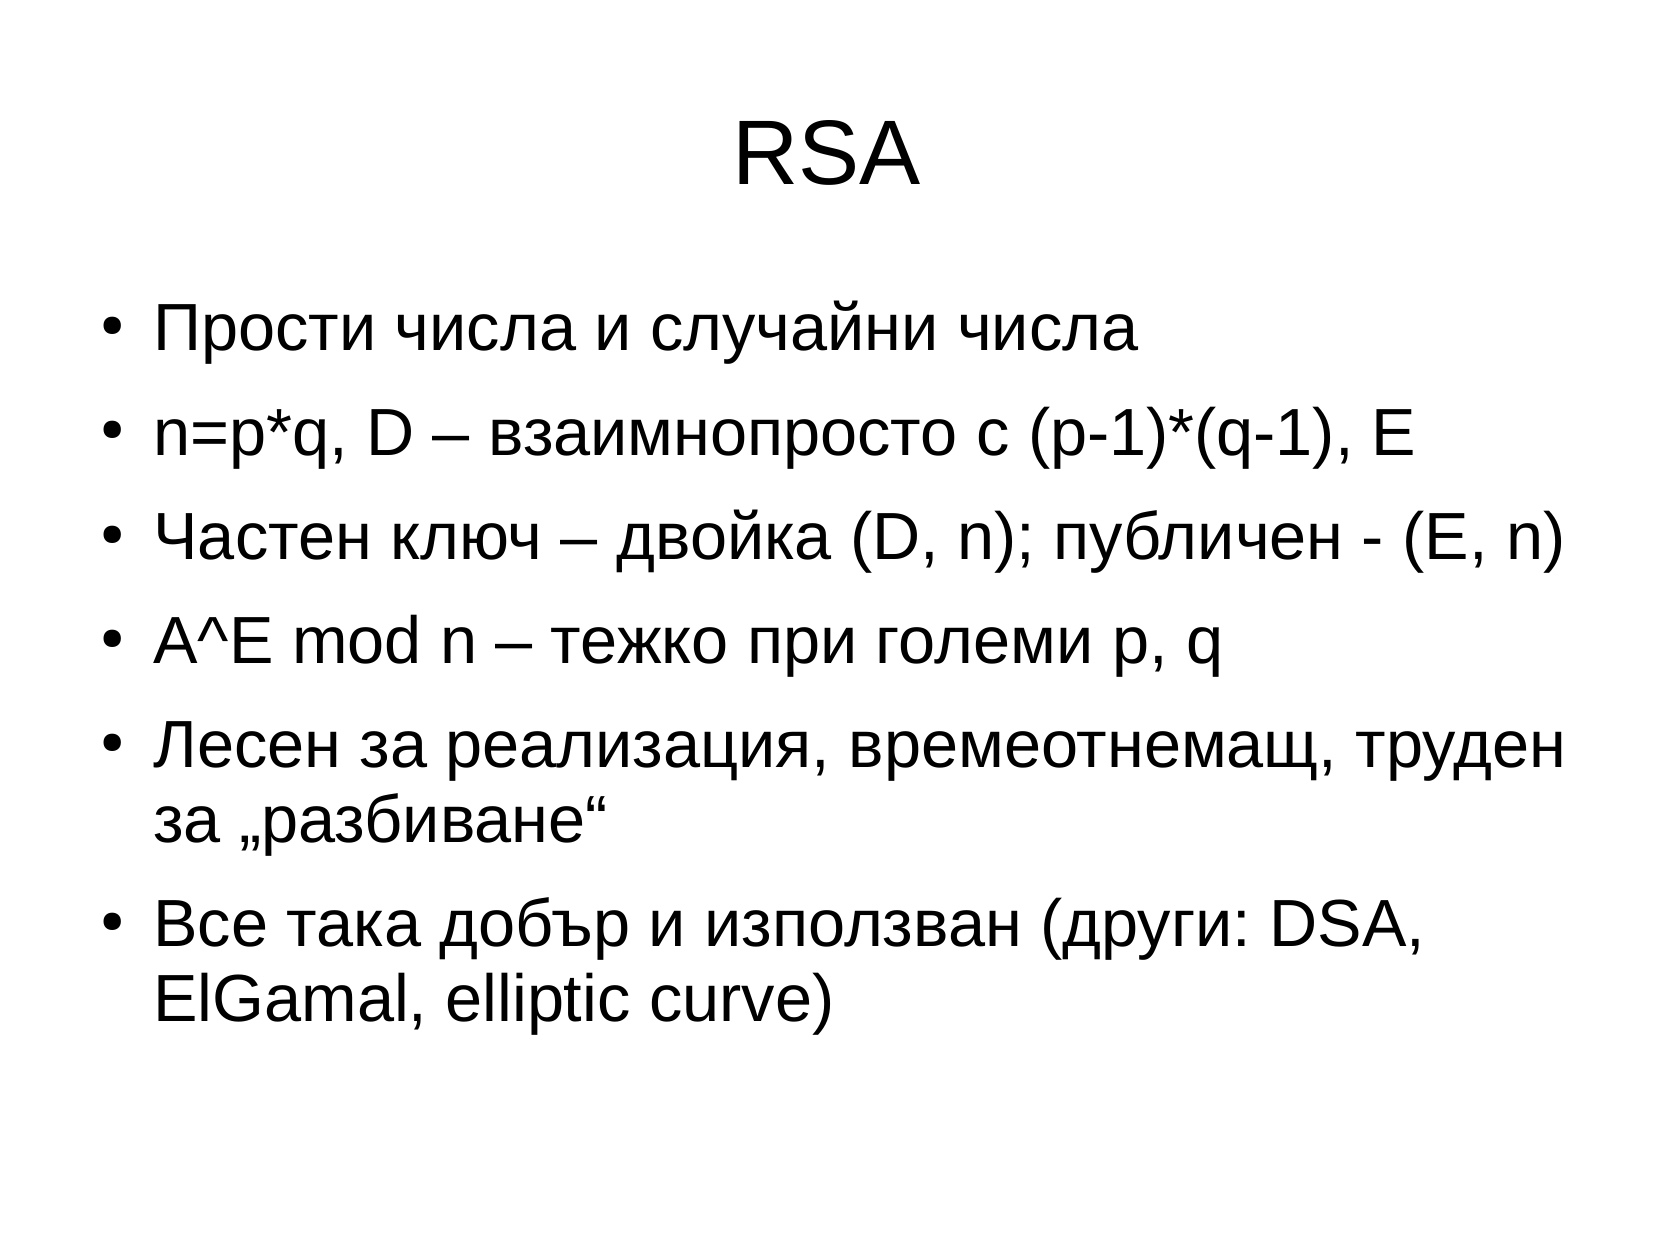

# RSA
Прости числа и случайни числа
n=p*q, D – взаимнопросто с (p-1)*(q-1), E
Частен ключ – двойка (D, n); публичен - (E, n)
А^E mod n – тежко при големи p, q
Лесен за реализация, времеотнемащ, труден за „разбиване“
Все така добър и използван (други: DSA, ElGamal, elliptic curve)